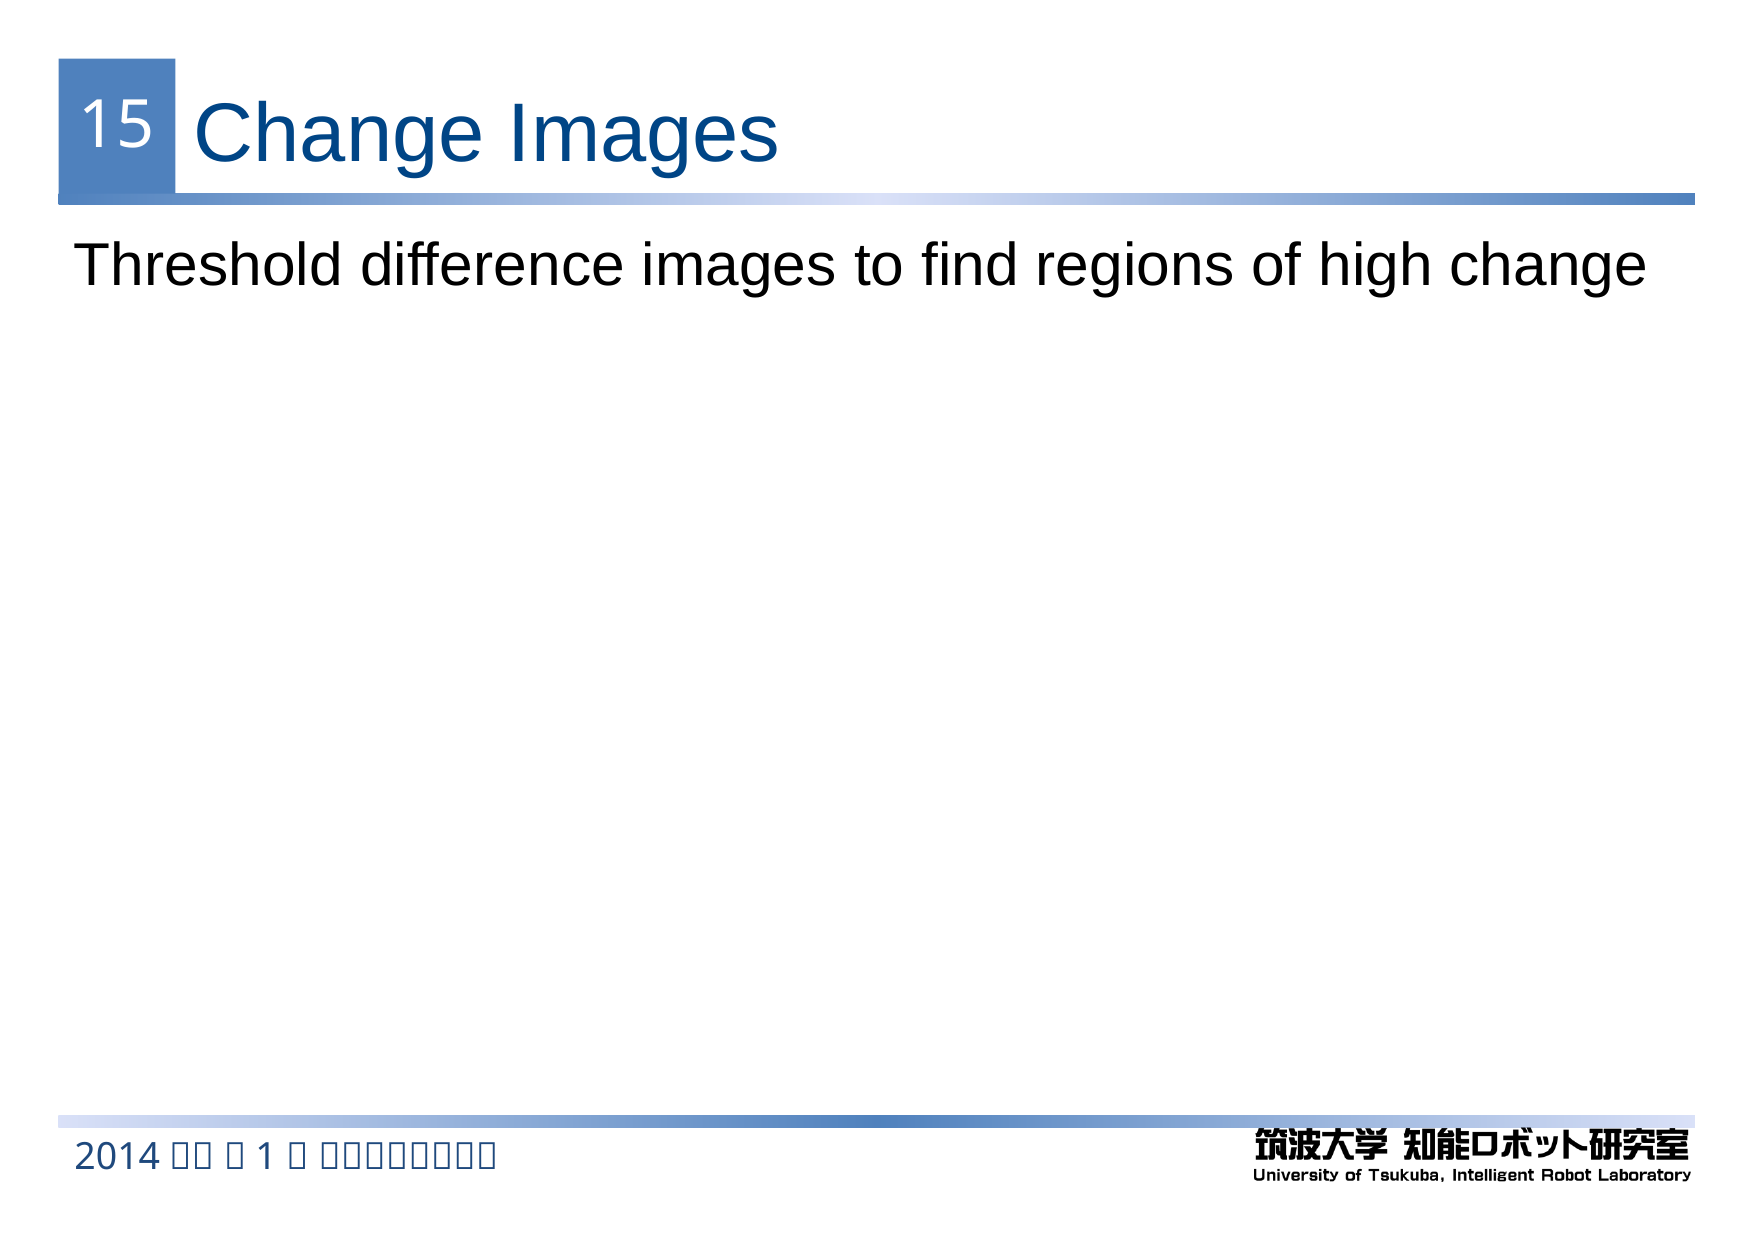

# Change Images
Threshold difference images to find regions of high change